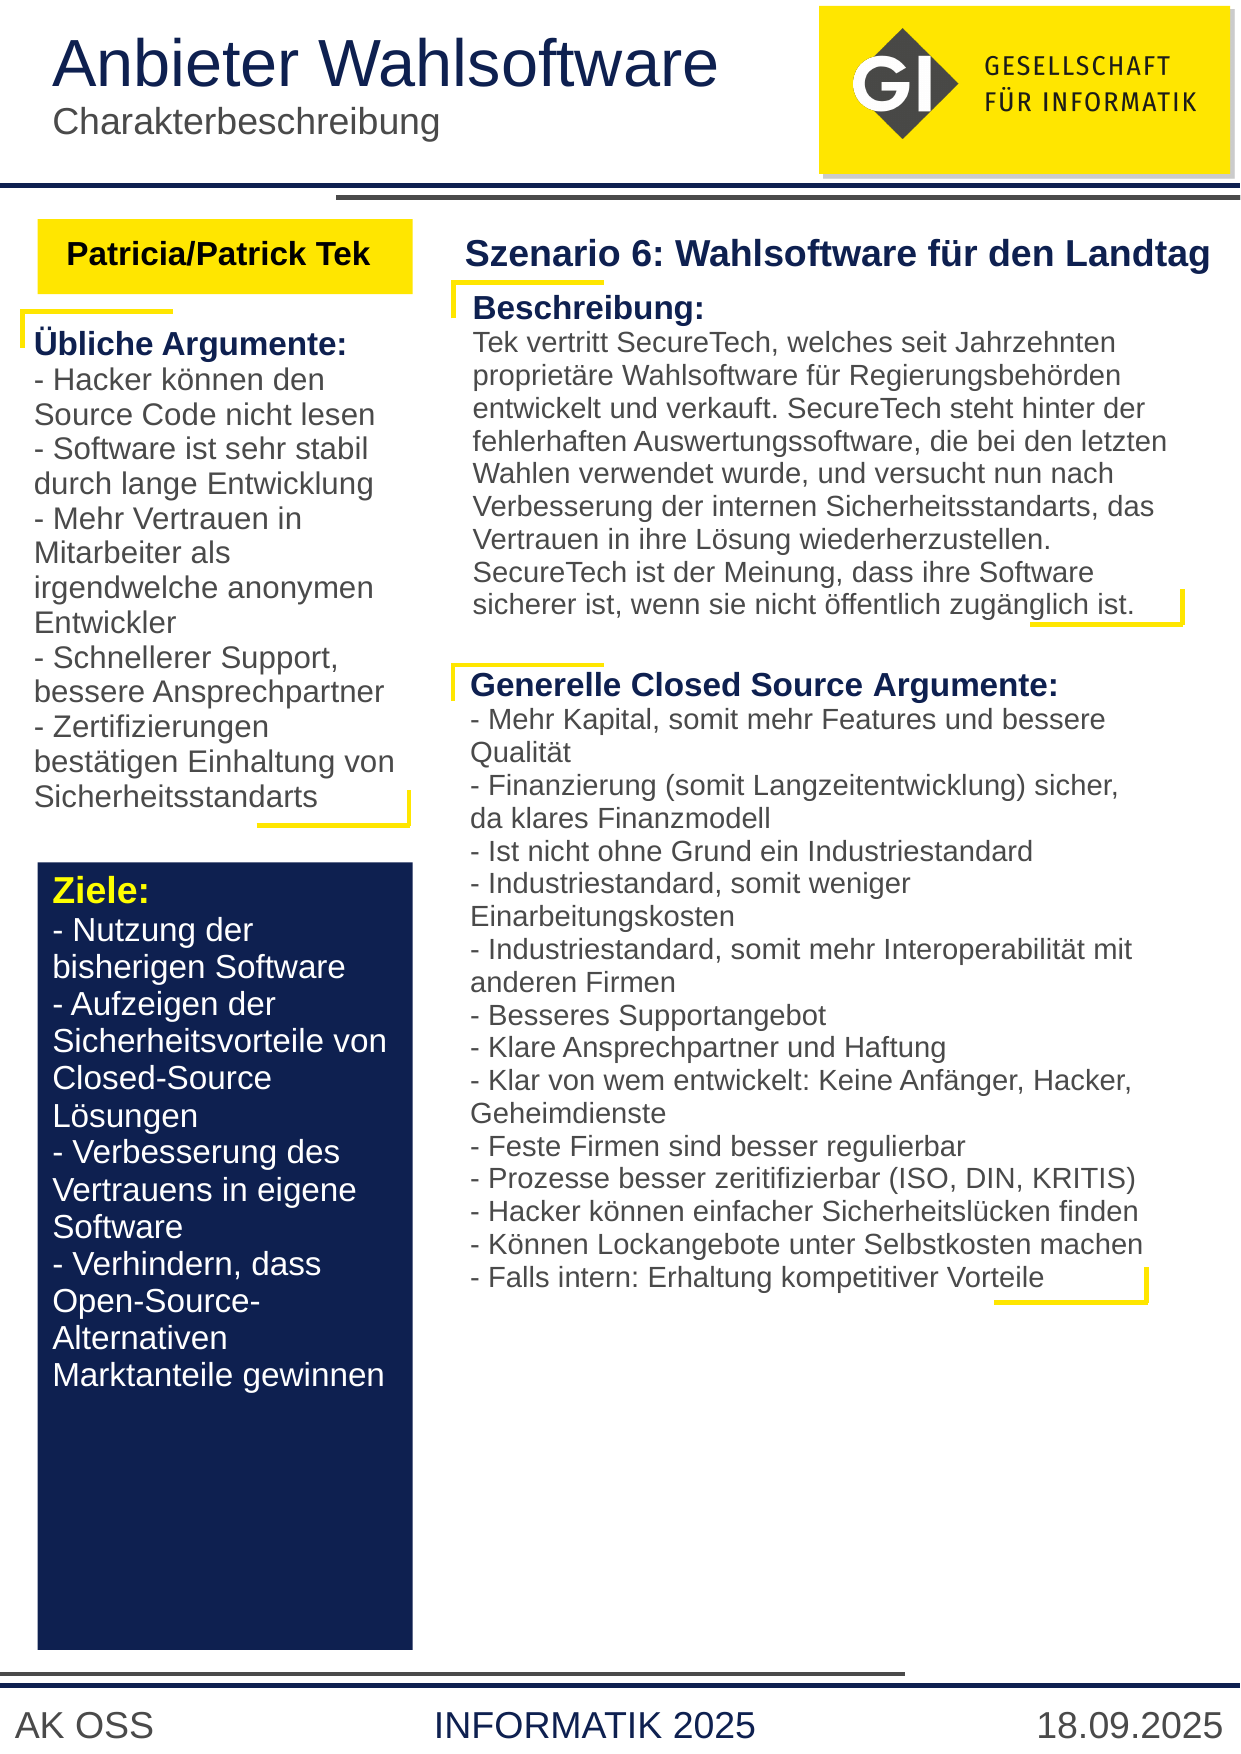

Anbieter Wahlsoftware
Charakterbeschreibung
Szenario 6: Wahlsoftware für den Landtag
 Patricia/Patrick Tek
Beschreibung:
Tek vertritt SecureTech, welches seit Jahrzehnten proprietäre Wahlsoftware für Regierungsbehörden entwickelt und verkauft. SecureTech steht hinter der fehlerhaften Auswertungssoftware, die bei den letzten Wahlen verwendet wurde, und versucht nun nach Verbesserung der internen Sicherheitsstandarts, das Vertrauen in ihre Lösung wiederherzustellen. SecureTech ist der Meinung, dass ihre Software sicherer ist, wenn sie nicht öffentlich zugänglich ist.
Übliche Argumente:
- Hacker können den Source Code nicht lesen
- Software ist sehr stabil durch lange Entwicklung
- Mehr Vertrauen in Mitarbeiter als irgendwelche anonymen Entwickler
- Schnellerer Support, bessere Ansprechpartner
- Zertifizierungen bestätigen Einhaltung von Sicherheitsstandarts
Generelle Closed Source Argumente:
- Mehr Kapital, somit mehr Features und bessere Qualität
- Finanzierung (somit Langzeitentwicklung) sicher, da klares Finanzmodell
- Ist nicht ohne Grund ein Industriestandard
- Industriestandard, somit weniger Einarbeitungskosten
- Industriestandard, somit mehr Interoperabilität mit anderen Firmen
- Besseres Supportangebot
- Klare Ansprechpartner und Haftung
- Klar von wem entwickelt: Keine Anfänger, Hacker, Geheimdienste
- Feste Firmen sind besser regulierbar
- Prozesse besser zeritifizierbar (ISO, DIN, KRITIS)
- Hacker können einfacher Sicherheitslücken finden
- Können Lockangebote unter Selbstkosten machen
- Falls intern: Erhaltung kompetitiver Vorteile
Ziele:
- Nutzung der bisherigen Software
- Aufzeigen der Sicherheitsvorteile von Closed-Source Lösungen
- Verbesserung des Vertrauens in eigene Software
- Verhindern, dass Open-Source-Alternativen Marktanteile gewinnen
AK OSS
INFORMATIK 2025
18.09.2025